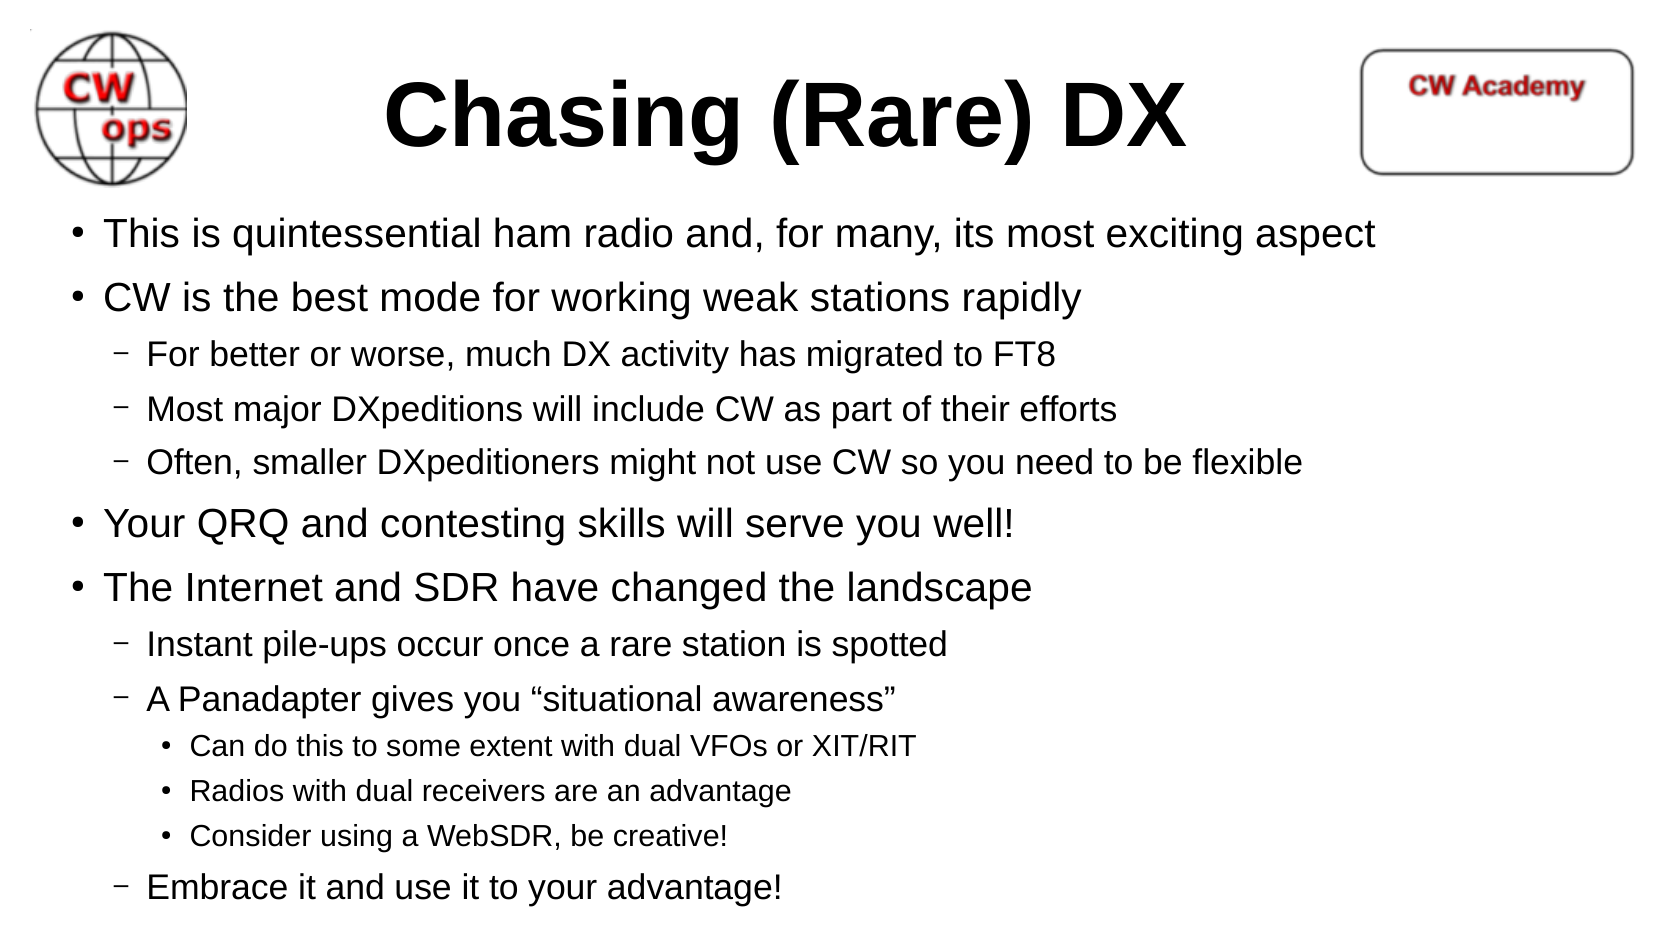

# Chasing (Rare) DX
This is quintessential ham radio and, for many, its most exciting aspect
CW is the best mode for working weak stations rapidly
For better or worse, much DX activity has migrated to FT8
Most major DXpeditions will include CW as part of their efforts
Often, smaller DXpeditioners might not use CW so you need to be flexible
Your QRQ and contesting skills will serve you well!
The Internet and SDR have changed the landscape
Instant pile-ups occur once a rare station is spotted
A Panadapter gives you “situational awareness”
Can do this to some extent with dual VFOs or XIT/RIT
Radios with dual receivers are an advantage
Consider using a WebSDR, be creative!
Embrace it and use it to your advantage!